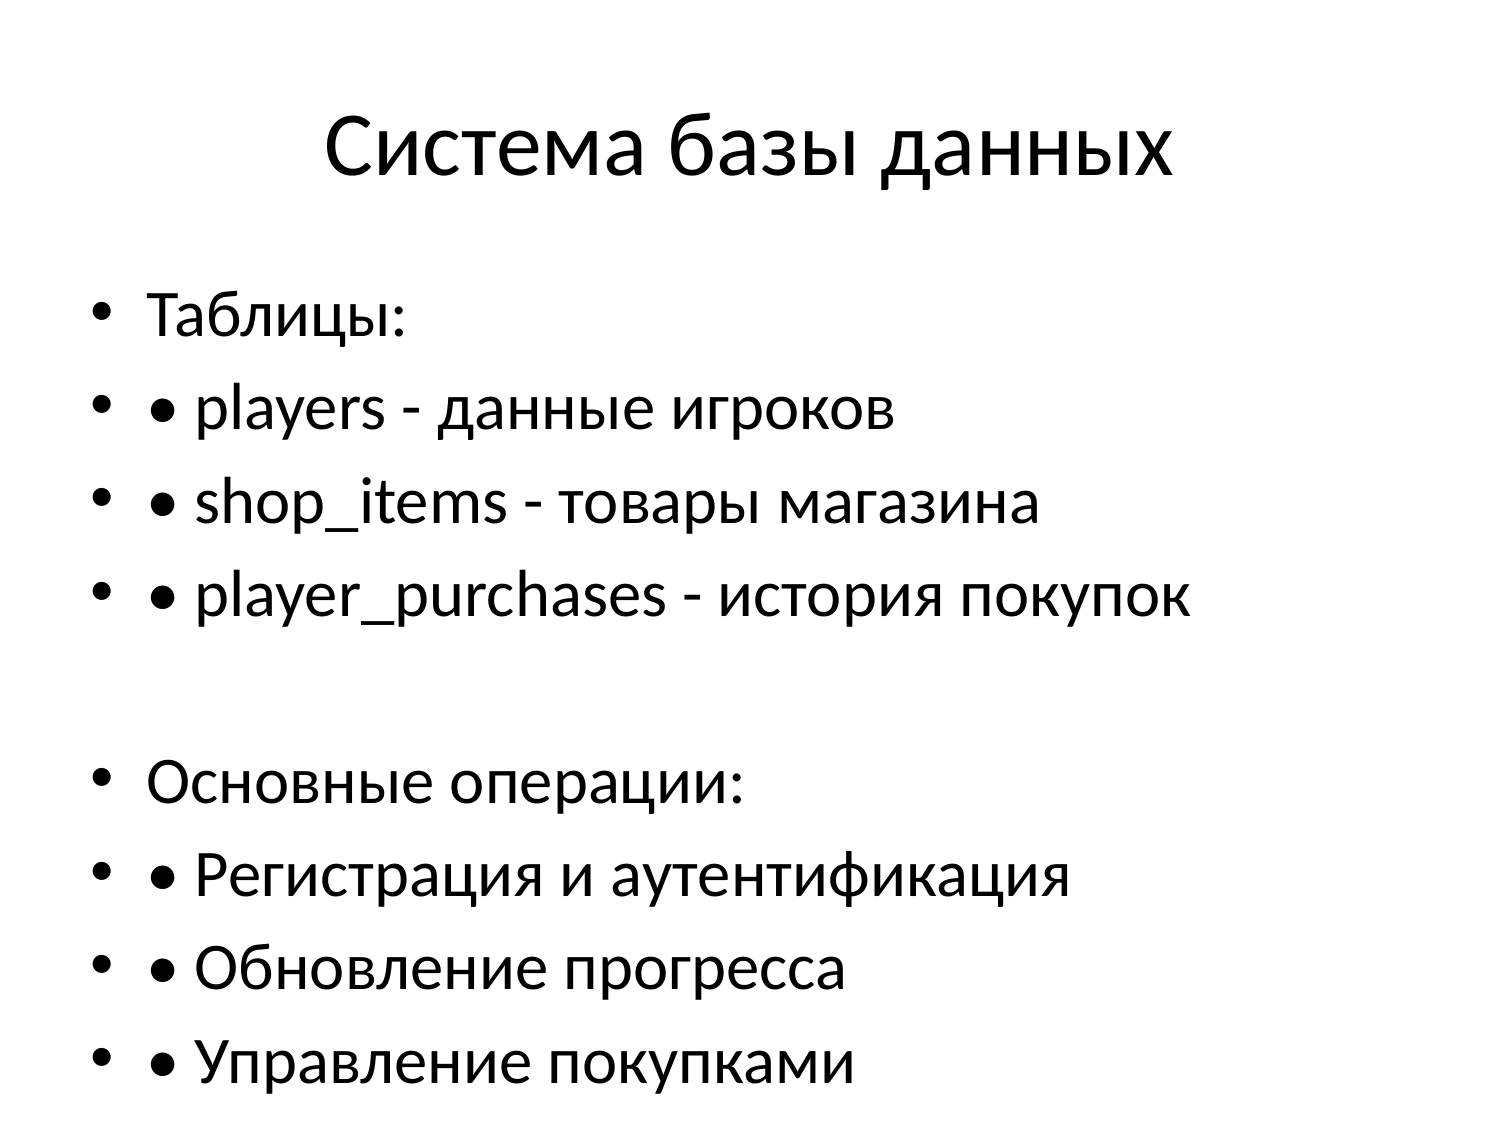

# Система базы данных
Таблицы:
• players - данные игроков
• shop_items - товары магазина
• player_purchases - история покупок
Основные операции:
• Регистрация и аутентификация
• Обновление прогресса
• Управление покупками
• Хранение аватарок (BLOB)